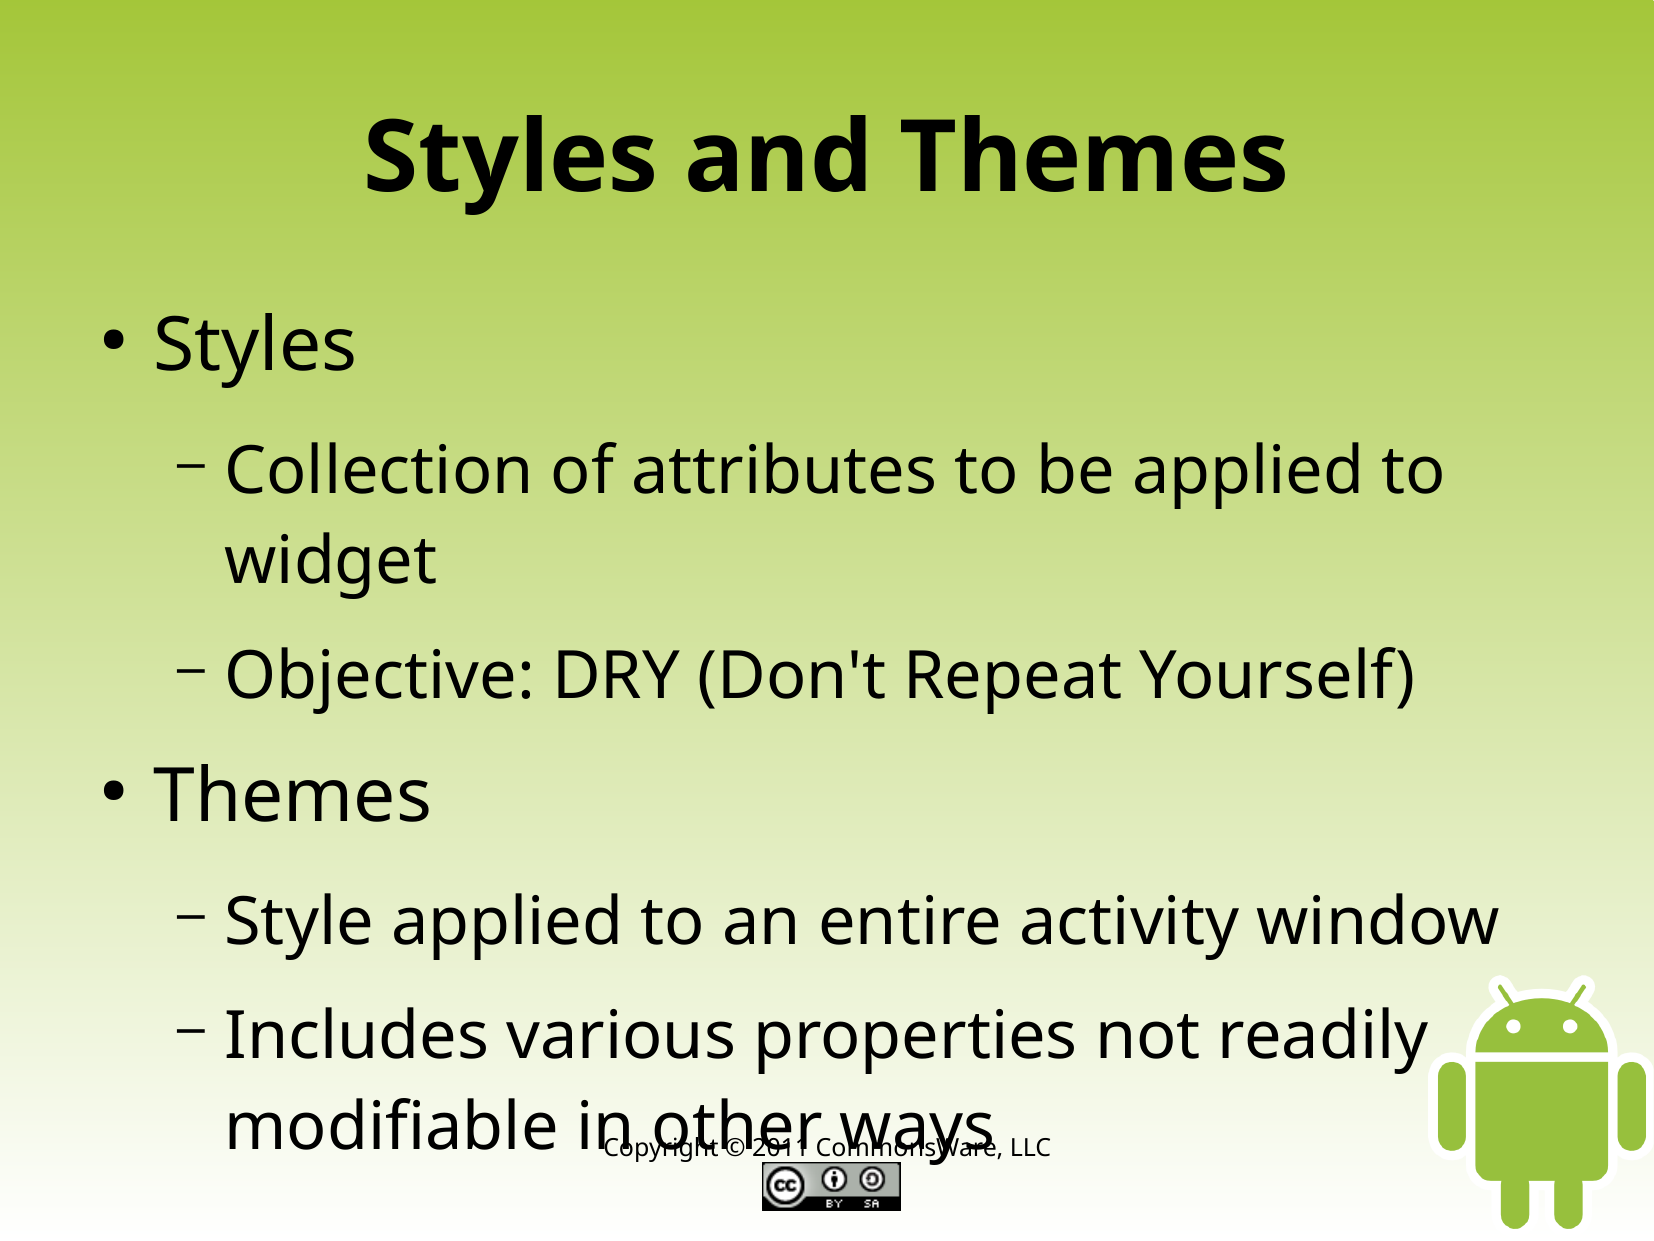

# Styles and Themes
Styles
Collection of attributes to be applied to widget
Objective: DRY (Don't Repeat Yourself)
Themes
Style applied to an entire activity window
Includes various properties not readily
modifiable in other ways